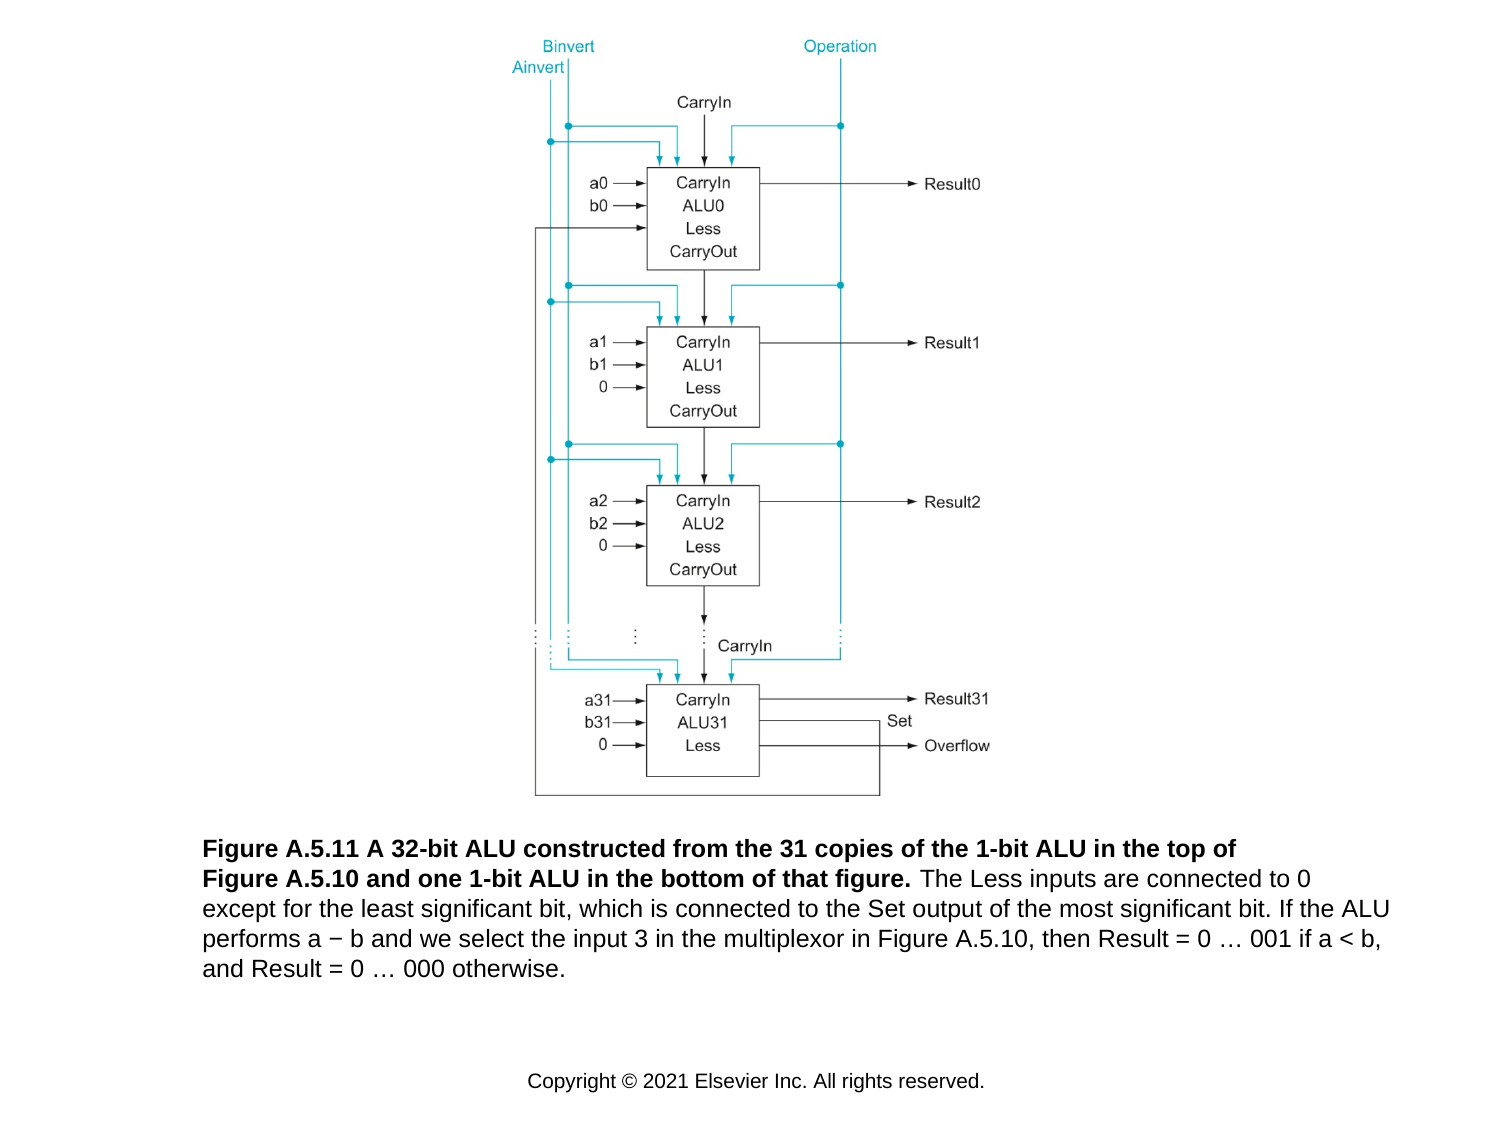

Figure A.5.11 A 32-bit ALU constructed from the 31 copies of the 1-bit ALU in the top of
Figure A.5.10 and one 1-bit ALU in the bottom of that figure. The Less inputs are connected to 0
except for the least significant bit, which is connected to the Set output of the most significant bit. If the ALU
performs a − b and we select the input 3 in the multiplexor in Figure A.5.10, then Result = 0 … 001 if a < b,
and Result = 0 … 000 otherwise.
Copyright © 2021 Elsevier Inc. All rights reserved.